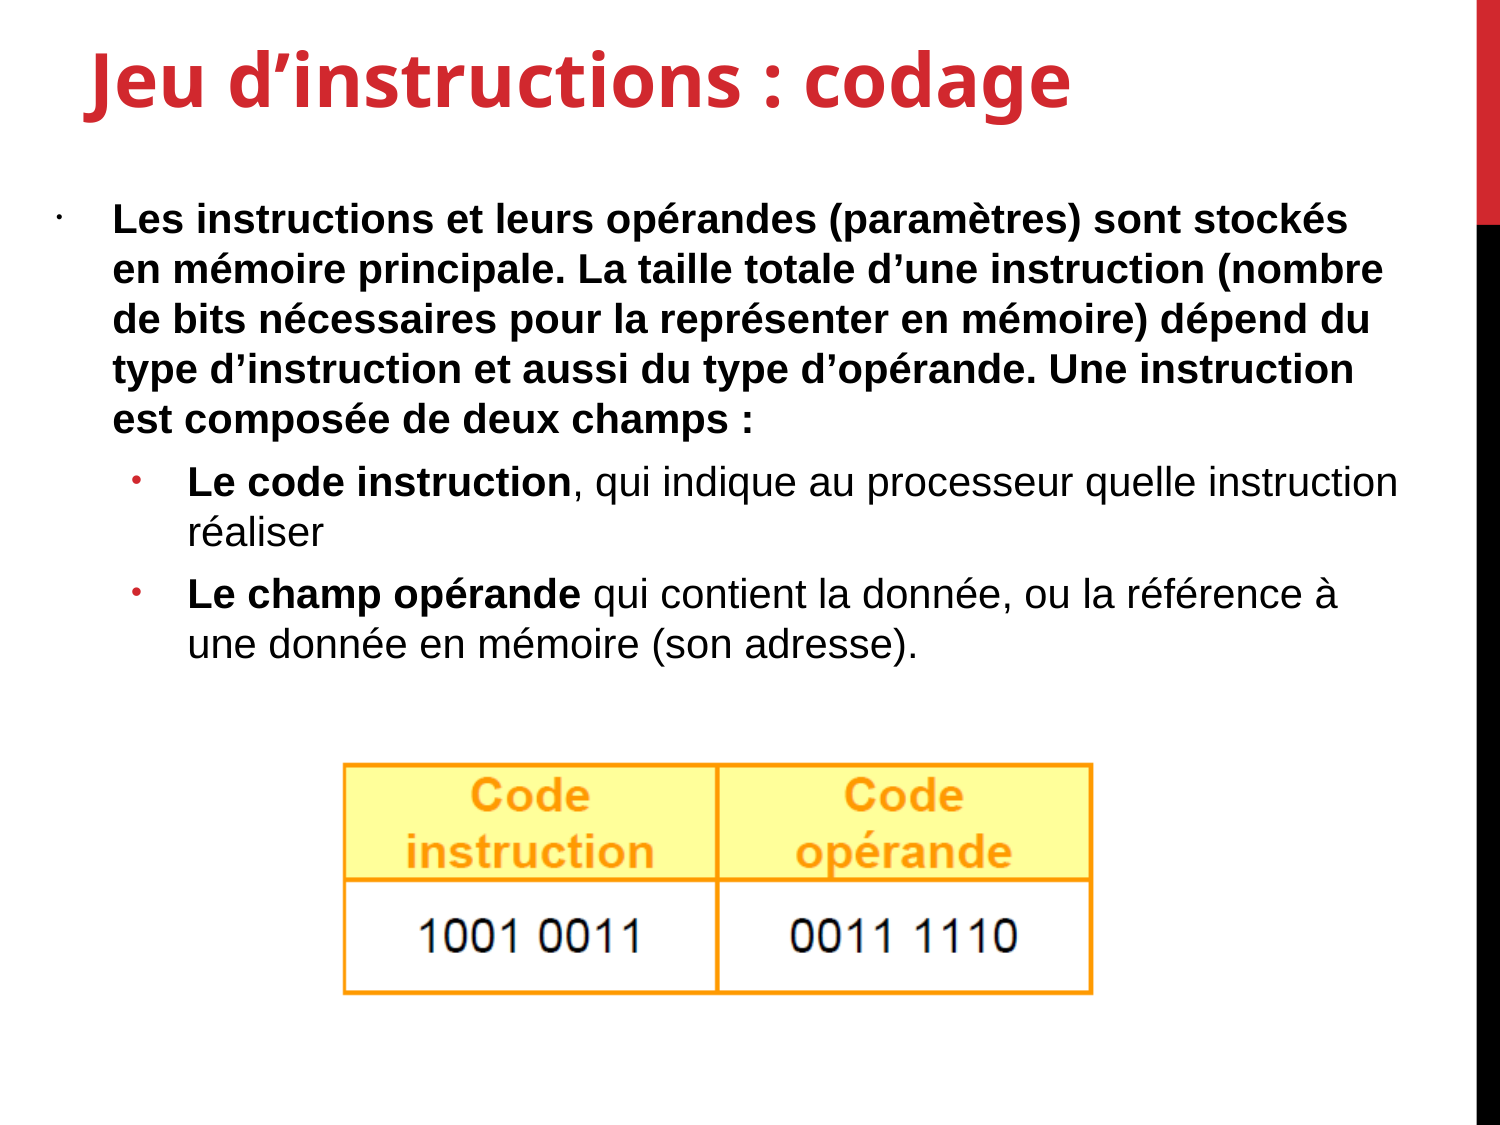

# Jeu d’instructions : codage
Les instructions et leurs opérandes (paramètres) sont stockés en mémoire principale. La taille totale d’une instruction (nombre de bits nécessaires pour la représenter en mémoire) dépend du type d’instruction et aussi du type d’opérande. Une instruction est composée de deux champs :
Le code instruction, qui indique au processeur quelle instruction réaliser
Le champ opérande qui contient la donnée, ou la référence à une donnée en mémoire (son adresse).